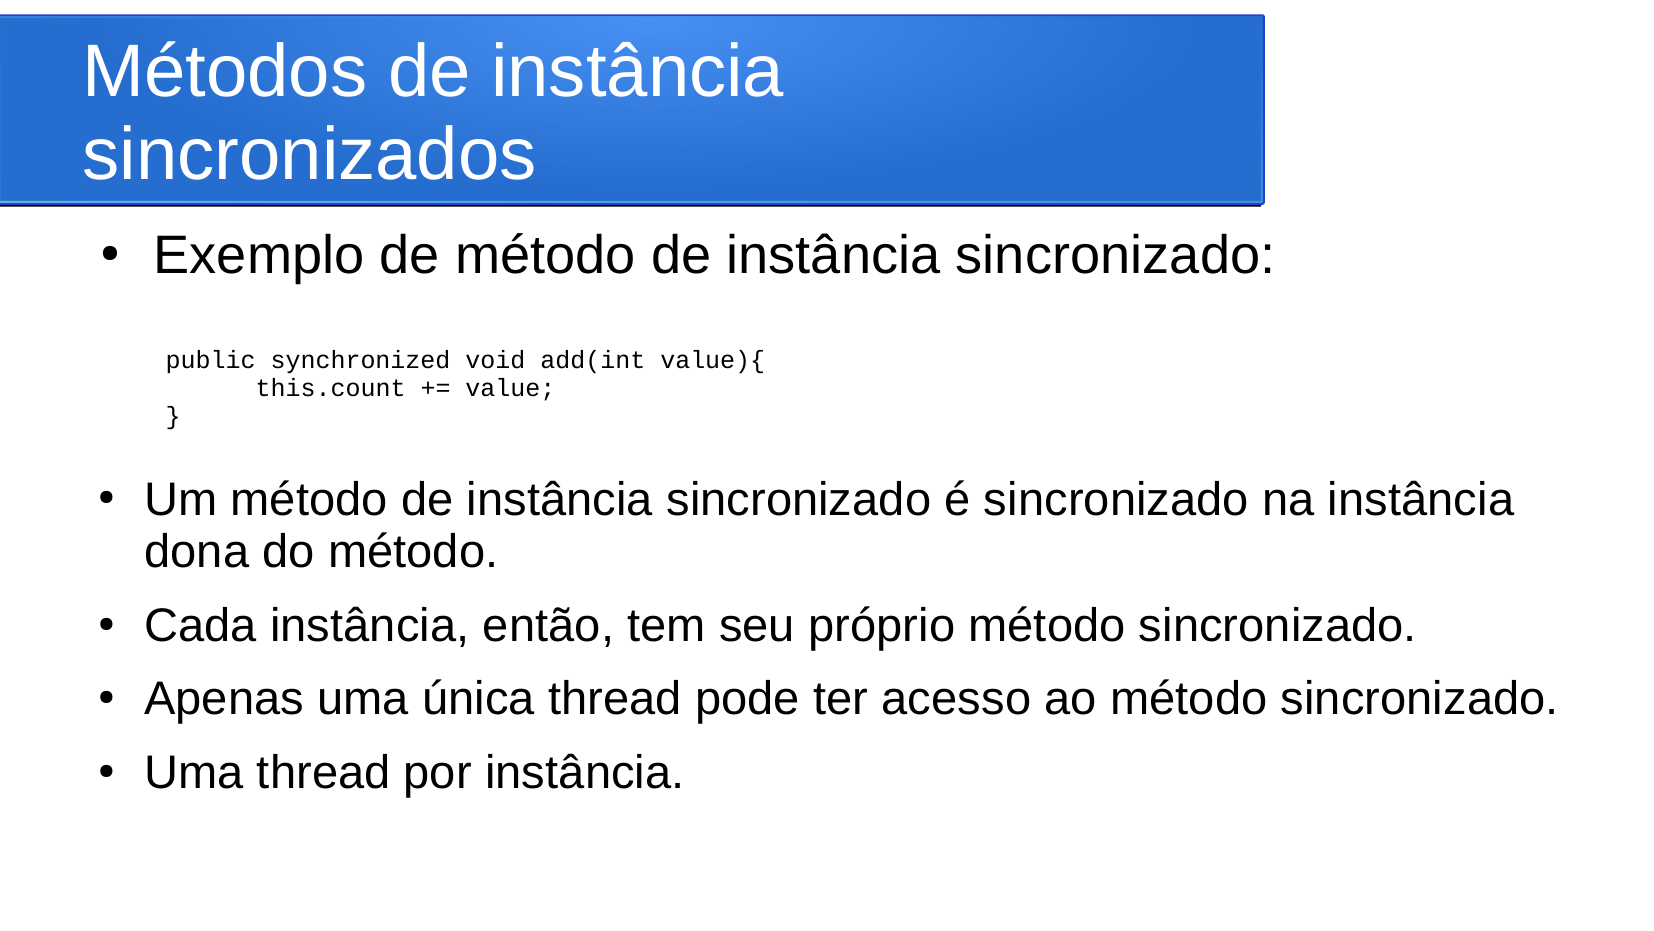

# Métodos de instância sincronizados
Exemplo de método de instância sincronizado:
public synchronized void add(int value){
 this.count += value;
}
Um método de instância sincronizado é sincronizado na instância dona do método.
Cada instância, então, tem seu próprio método sincronizado.
Apenas uma única thread pode ter acesso ao método sincronizado.
Uma thread por instância.